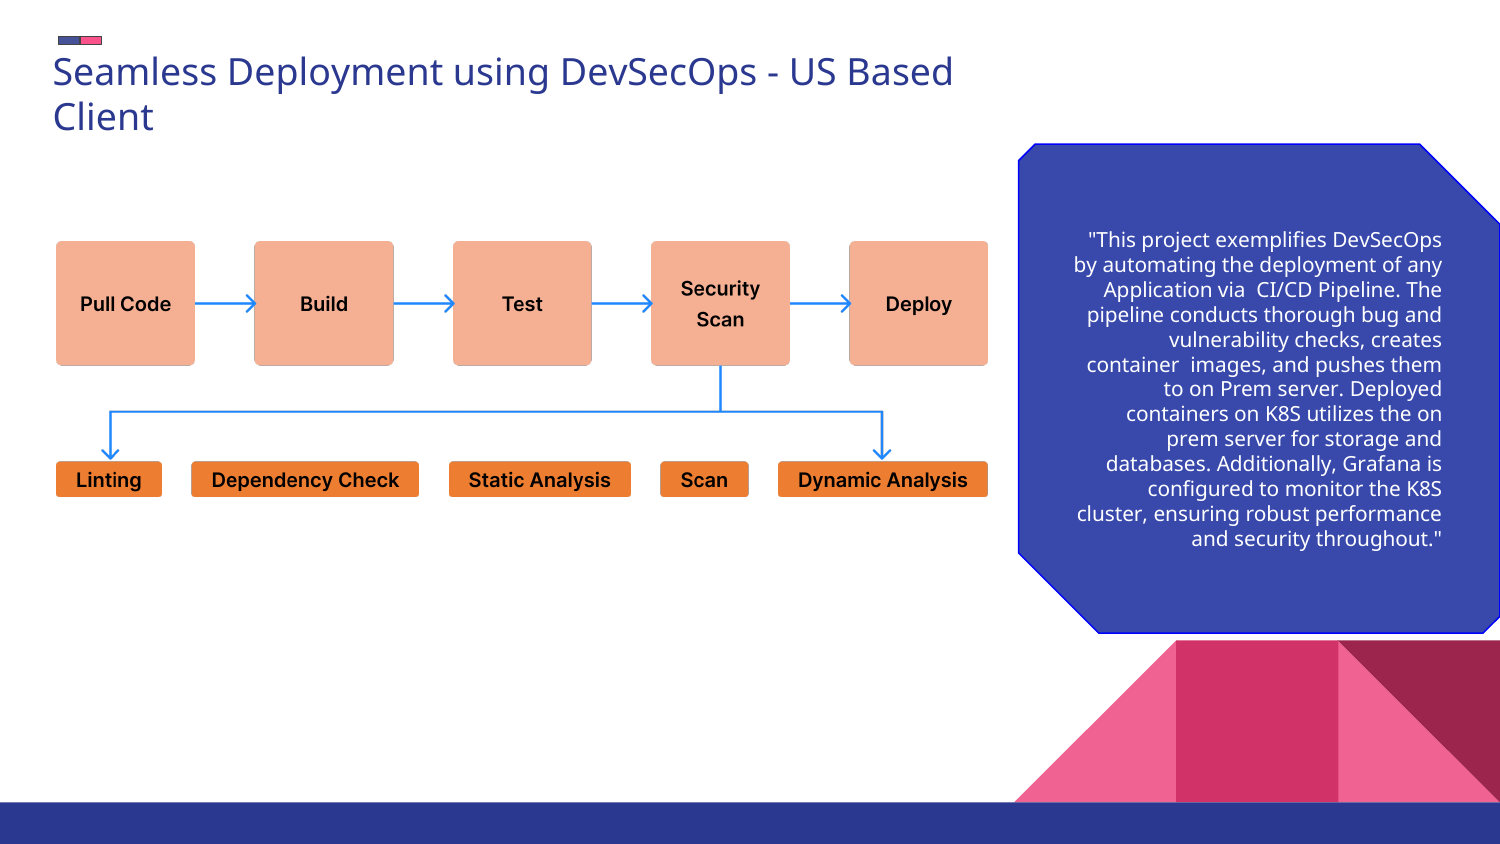

Seamless Deployment using DevSecOps - US Based Client
"This project exemplifies DevSecOps by automating the deployment of any Application via CI/CD Pipeline. The pipeline conducts thorough bug and vulnerability checks, creates container images, and pushes them to on Prem server. Deployed containers on K8S utilizes the on prem server for storage and databases. Additionally, Grafana is configured to monitor the K8S cluster, ensuring robust performance and security throughout."